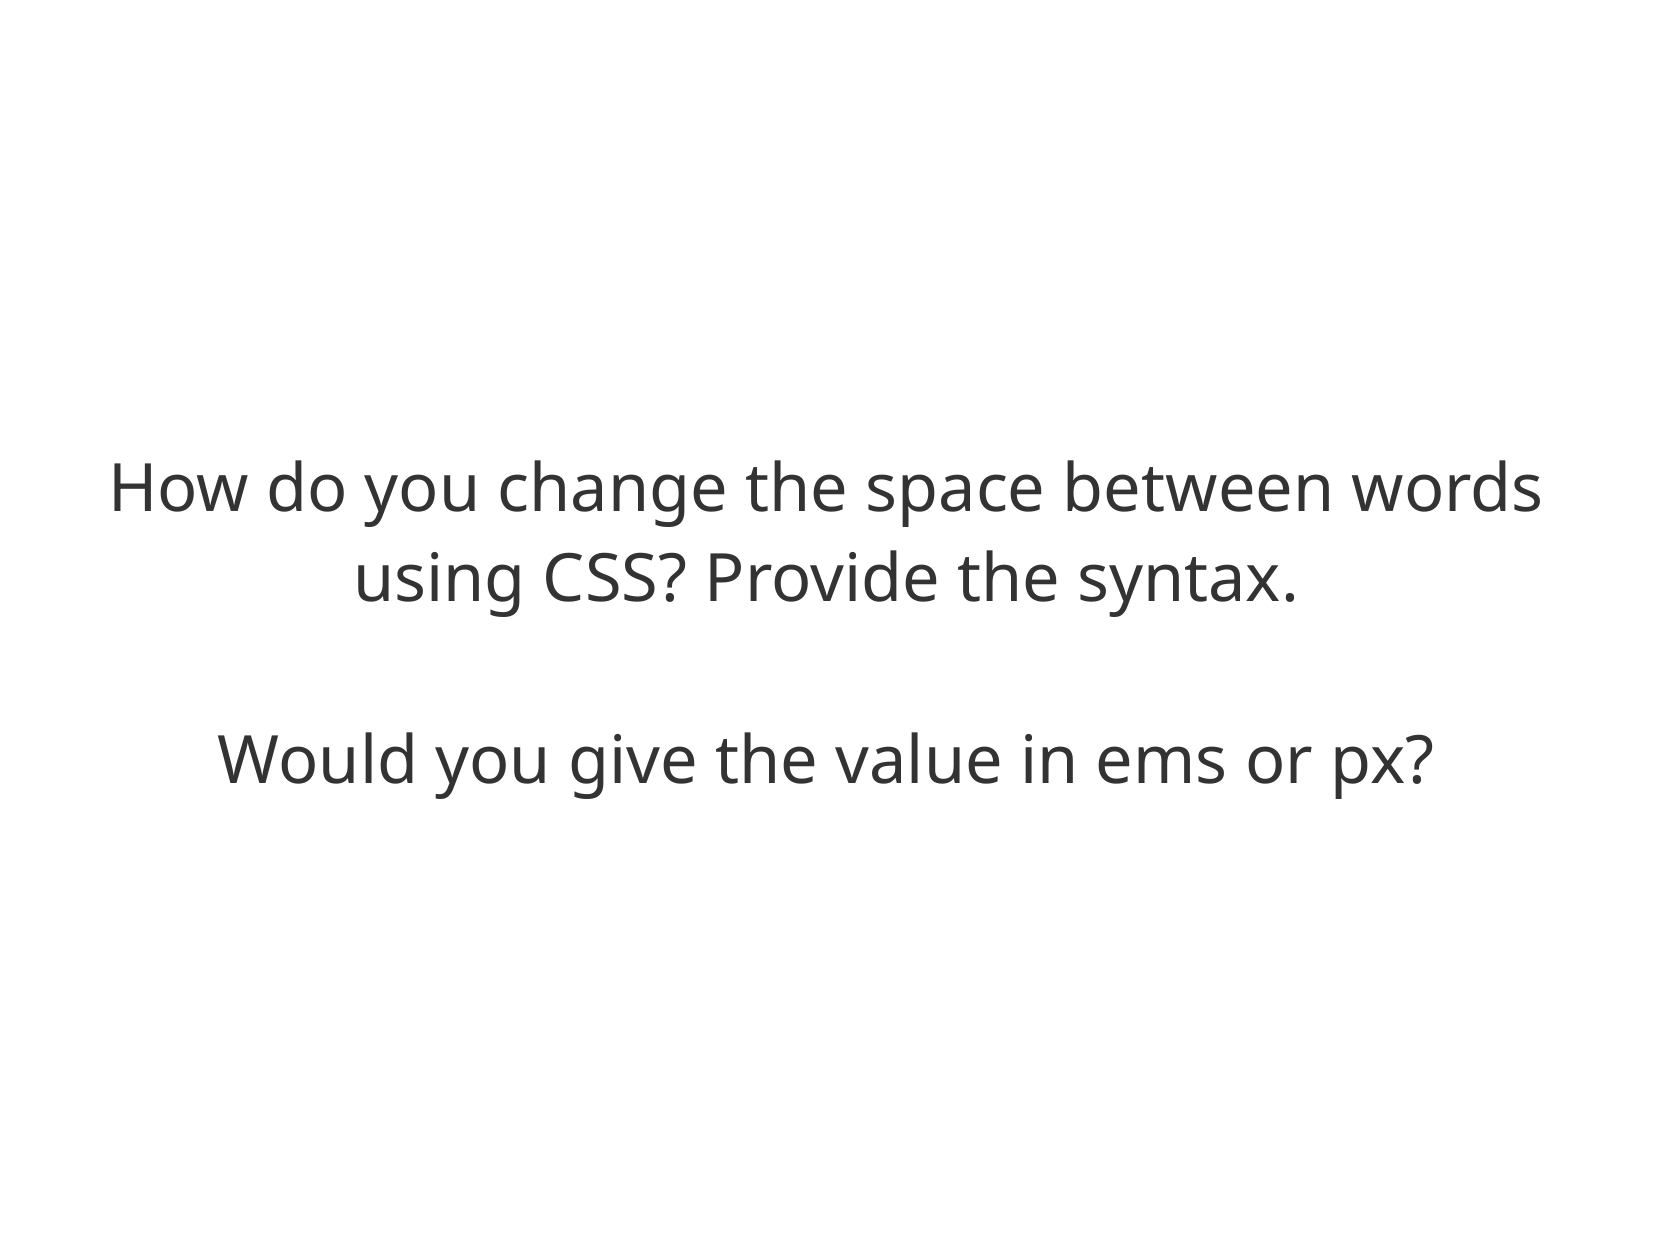

# How do you change the space between words using CSS? Provide the syntax.
Would you give the value in ems or px?